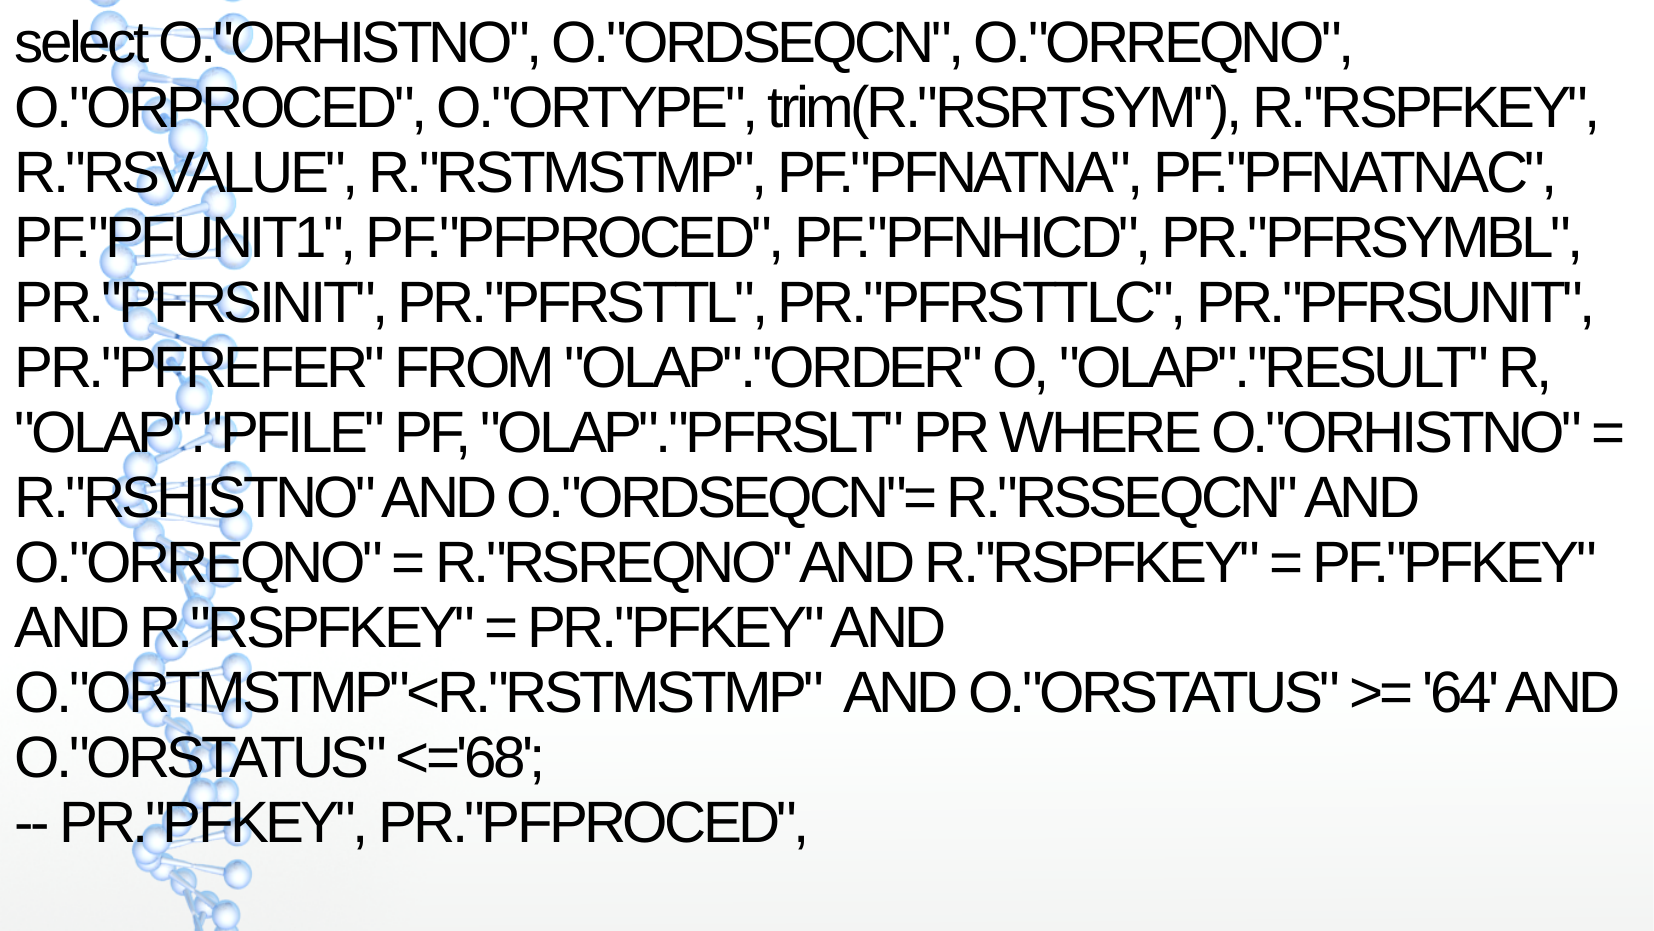

select O."ORHISTNO", O."ORDSEQCN", O."ORREQNO", O."ORPROCED", O."ORTYPE", trim(R."RSRTSYM"), R."RSPFKEY", R."RSVALUE", R."RSTMSTMP", PF."PFNATNA", PF."PFNATNAC", PF."PFUNIT1", PF."PFPROCED", PF."PFNHICD", PR."PFRSYMBL", PR."PFRSINIT", PR."PFRSTTL", PR."PFRSTTLC", PR."PFRSUNIT", PR."PFREFER" FROM "OLAP"."ORDER" O, "OLAP"."RESULT" R, "OLAP"."PFILE" PF, "OLAP"."PFRSLT" PR WHERE O."ORHISTNO" = R."RSHISTNO" AND O."ORDSEQCN"= R."RSSEQCN" AND O."ORREQNO" = R."RSREQNO" AND R."RSPFKEY" = PF."PFKEY" AND R."RSPFKEY" = PR."PFKEY" AND O."ORTMSTMP"<R."RSTMSTMP" AND O."ORSTATUS" >= '64' AND O."ORSTATUS" <='68';
-- PR."PFKEY", PR."PFPROCED",